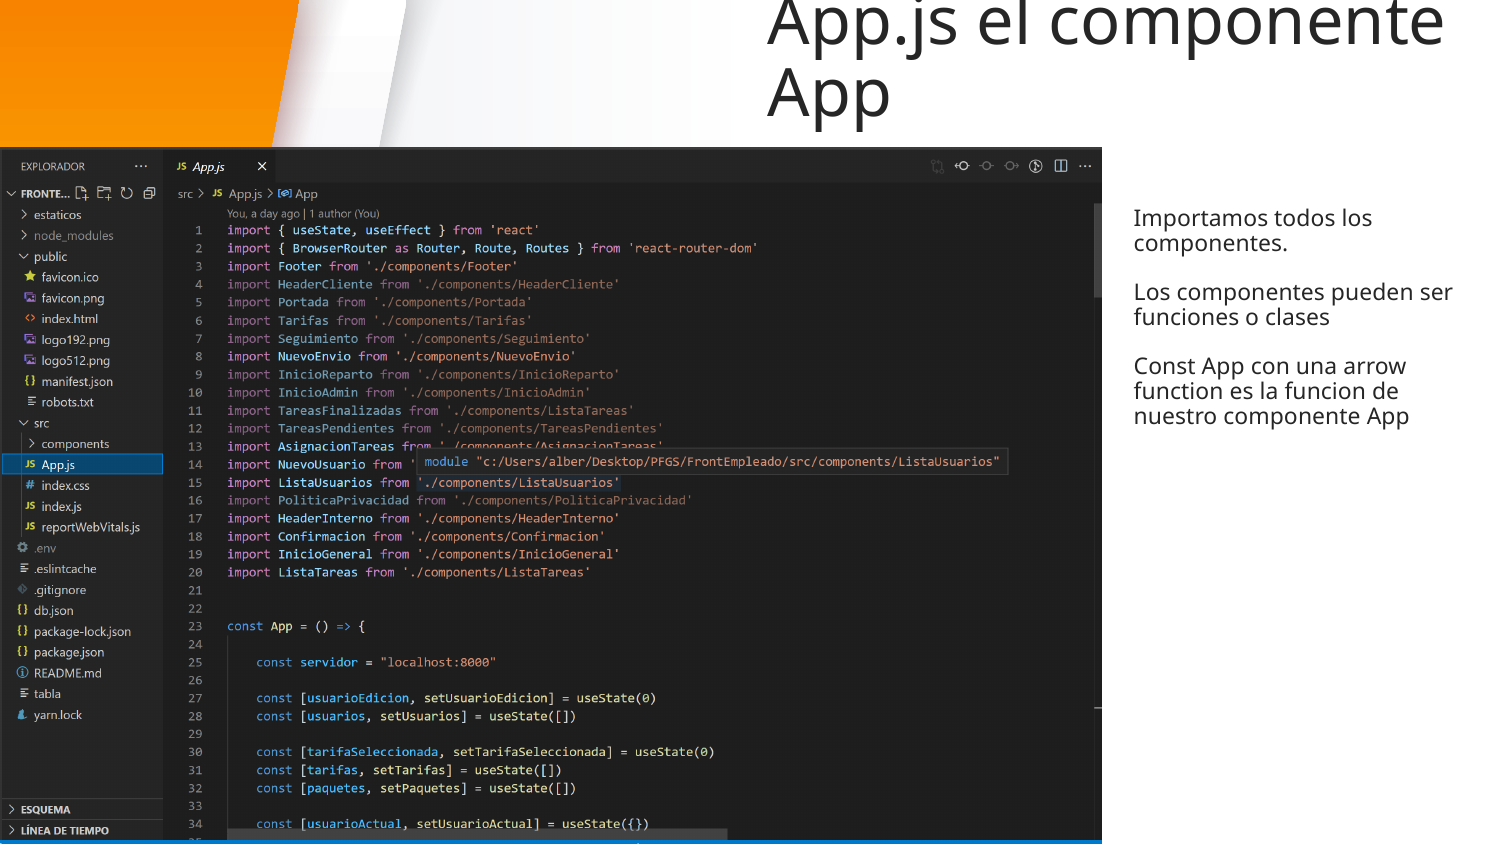

App.js el componente App
Importamos todos los componentes.
Los componentes pueden ser funciones o clases
Const App con una arrow function es la funcion de nuestro componente App